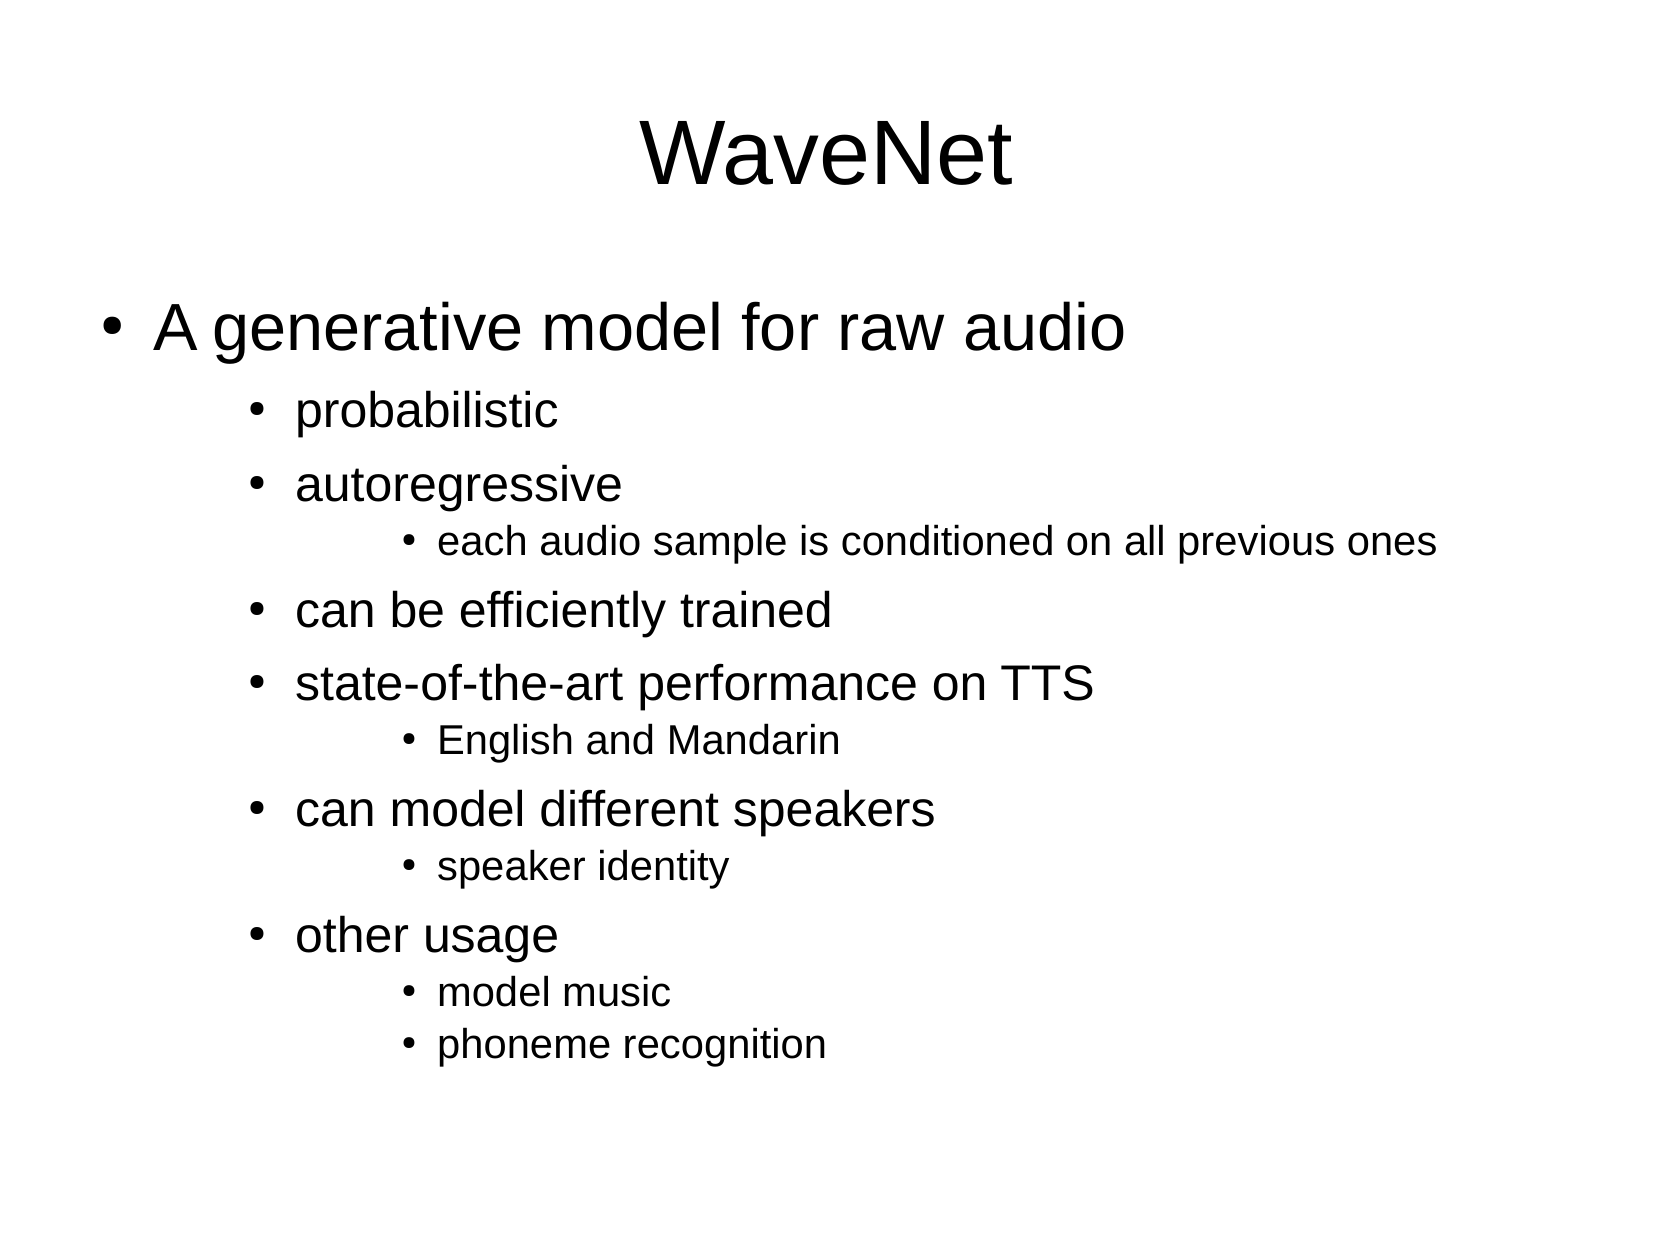

# WaveNet
A generative model for raw audio
probabilistic
autoregressive
each audio sample is conditioned on all previous ones
can be efficiently trained
state-of-the-art performance on TTS
English and Mandarin
can model different speakers
speaker identity
other usage
model music
phoneme recognition